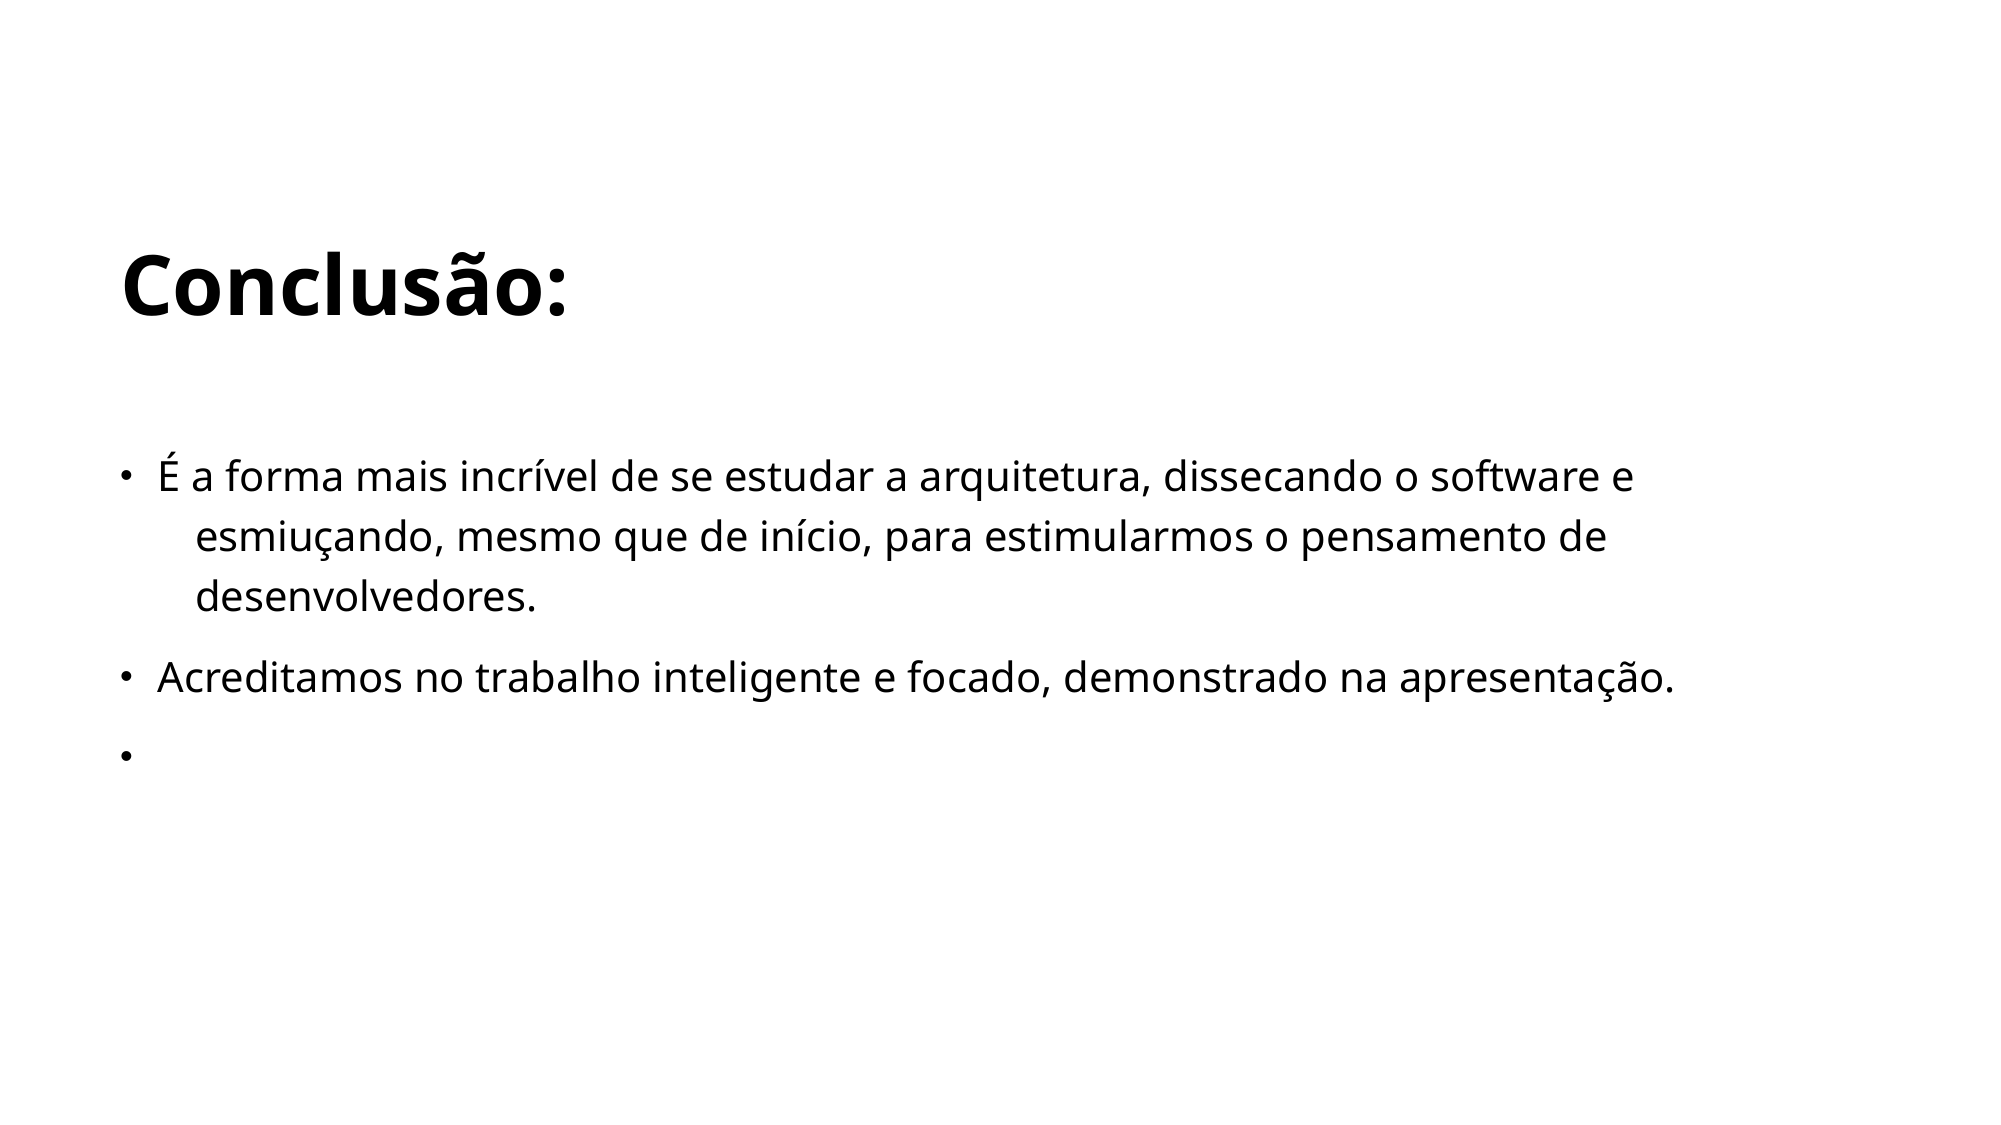

# Conclusão:
É a forma mais incrível de se estudar a arquitetura, dissecando o software e esmiuçando, mesmo que de início, para estimularmos o pensamento de desenvolvedores.
Acreditamos no trabalho inteligente e focado, demonstrado na apresentação.